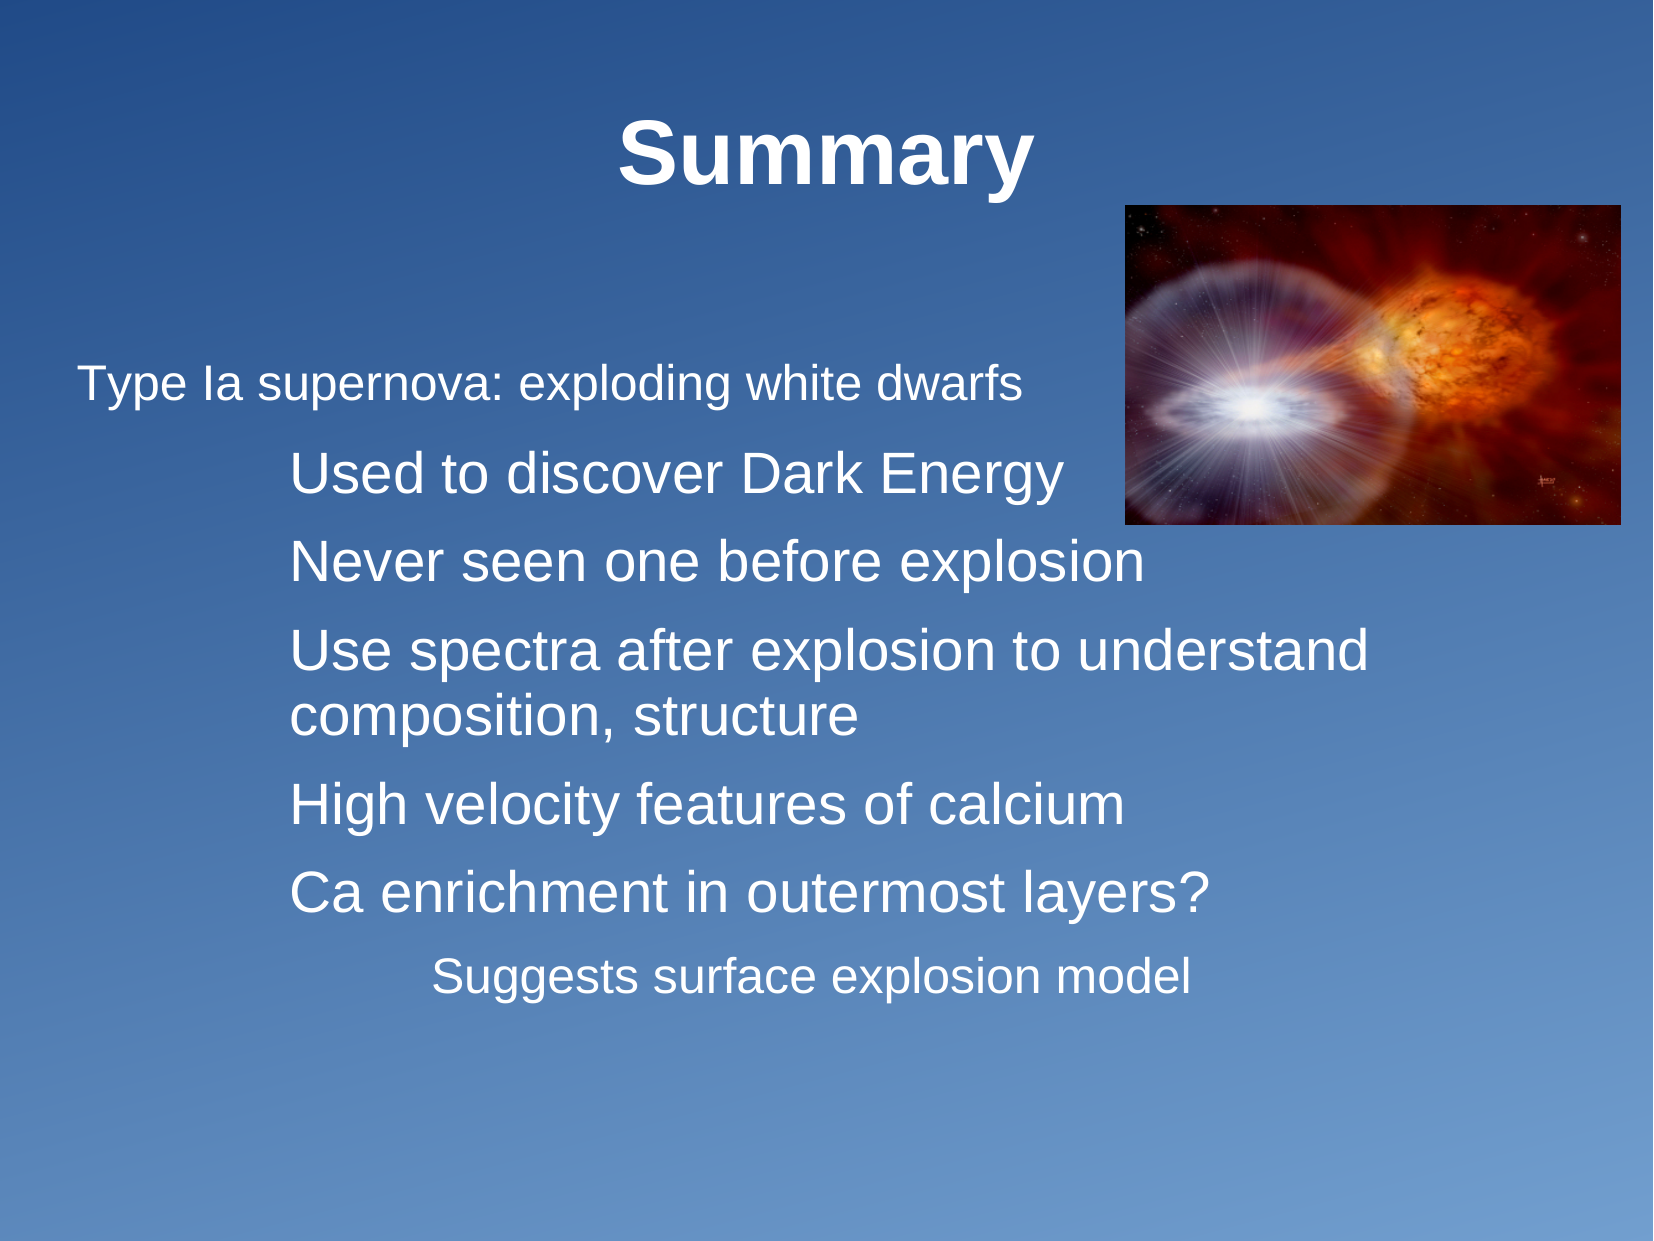

# Summary
Type Ia supernova: exploding white dwarfs
Used to discover Dark Energy
Never seen one before explosion
Use spectra after explosion to understand composition, structure
High velocity features of calcium
Ca enrichment in outermost layers?
Suggests surface explosion model